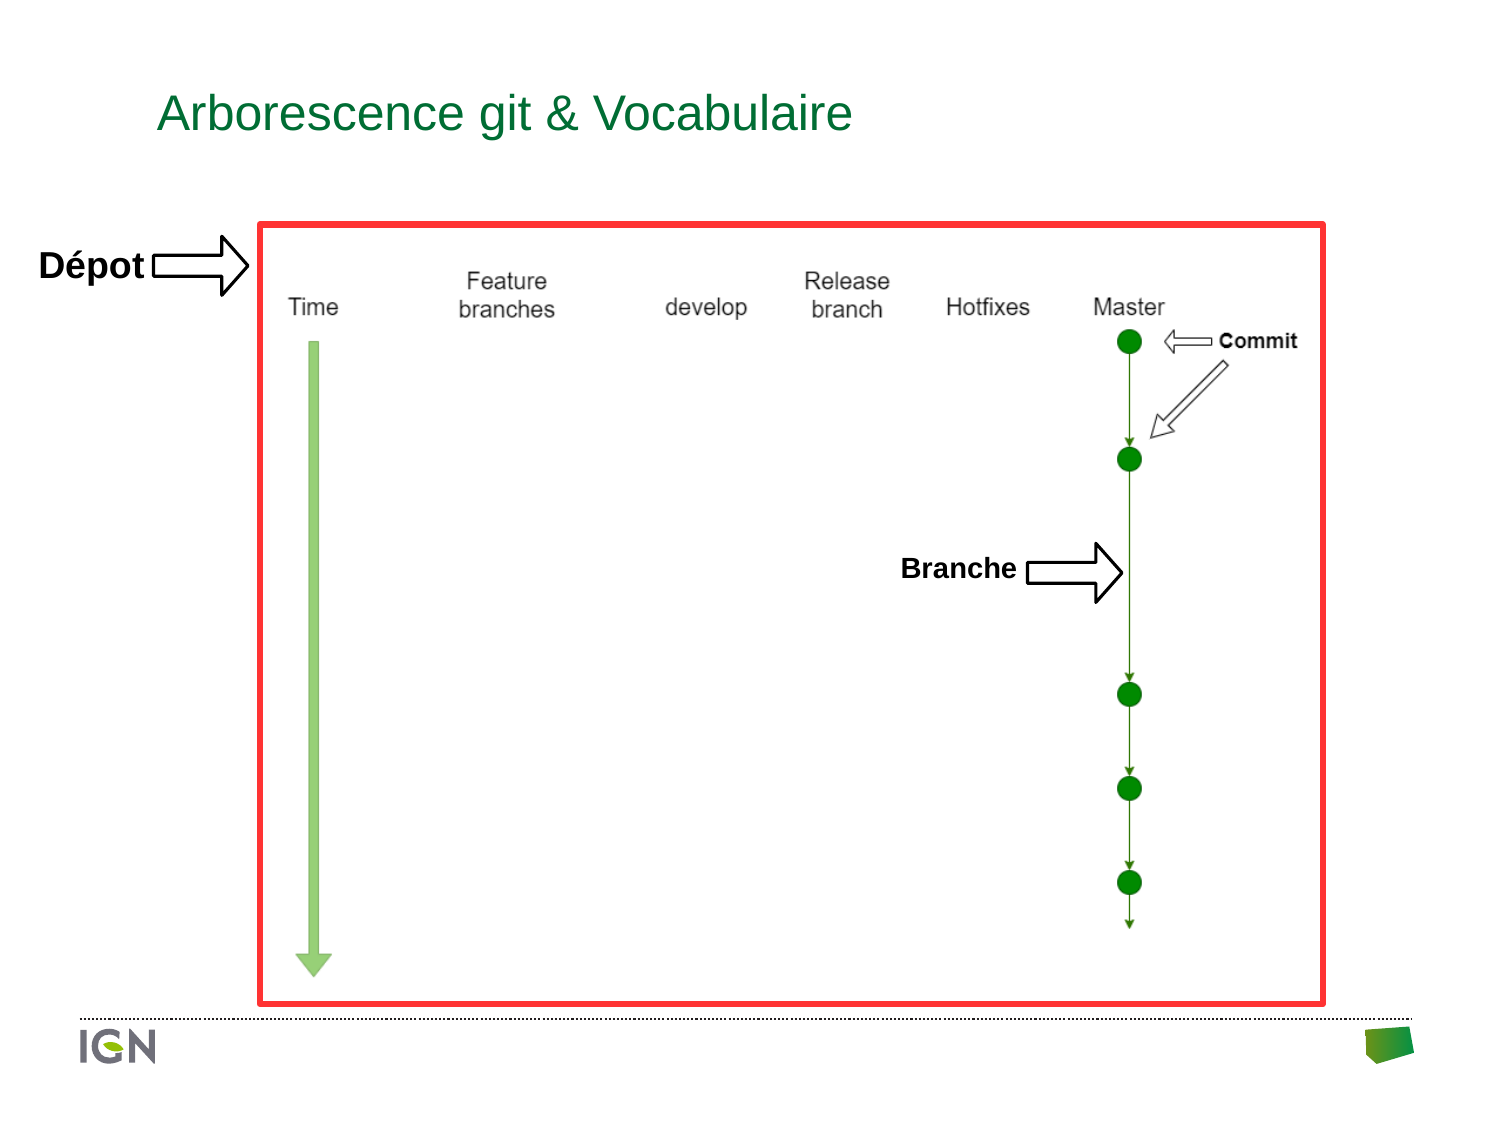

# Arborescence git & Vocabulaire
Dépot
Branche